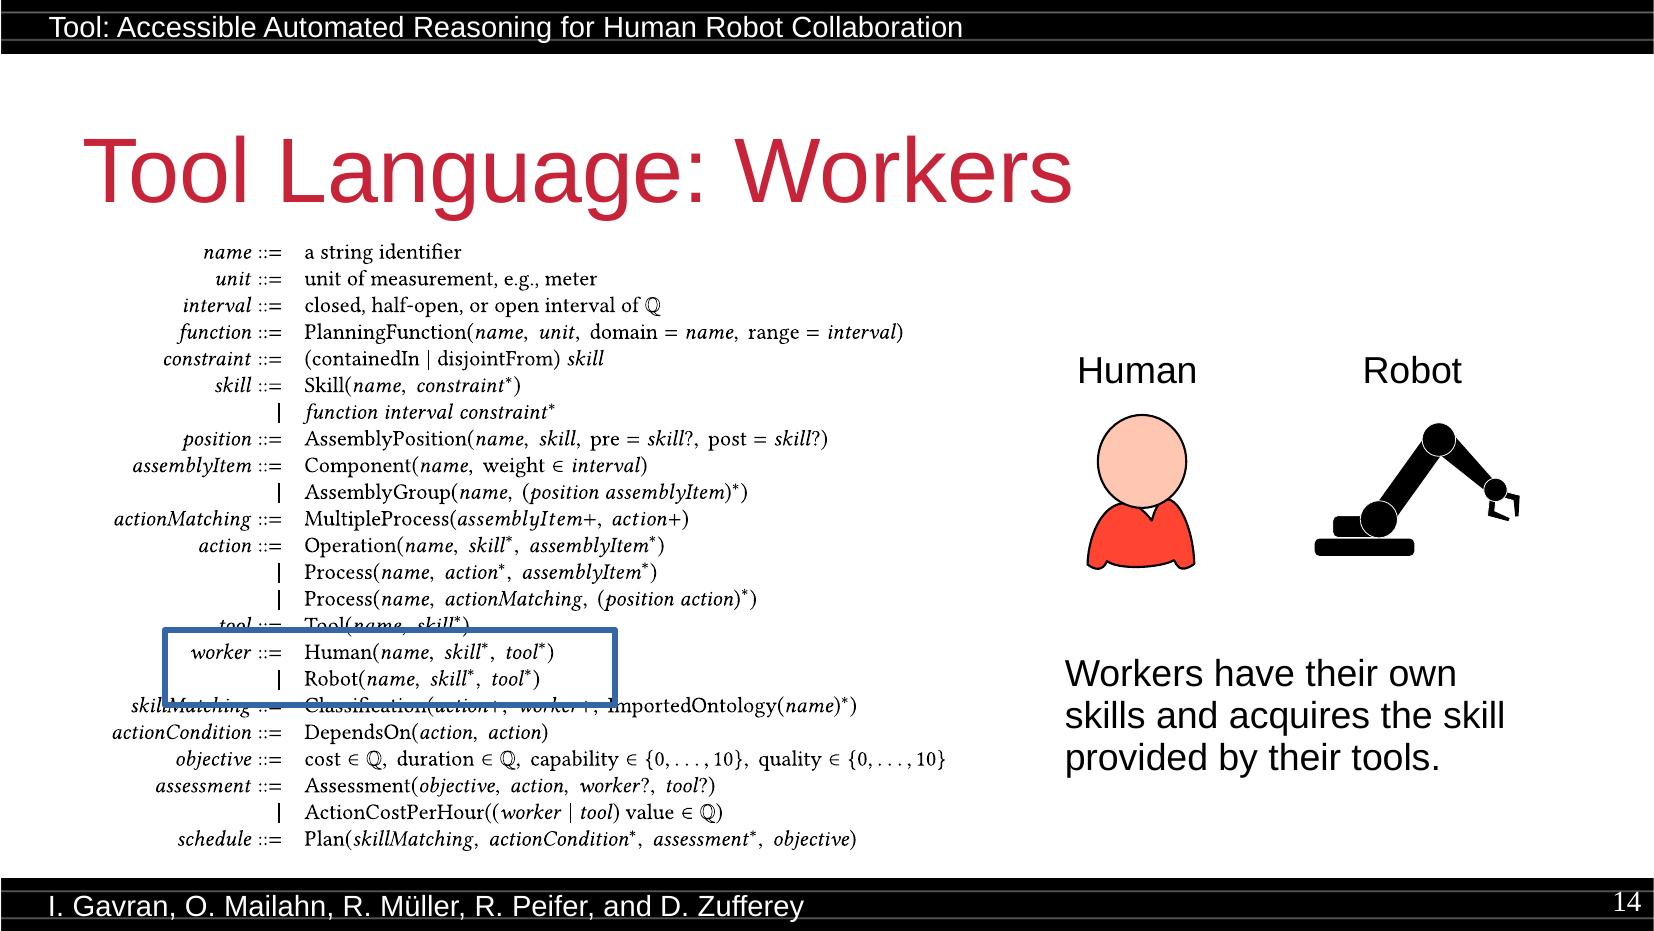

Tool: Accessible Automated Reasoning for Human Robot Collaboration
# Tool Language: Workers
Human
Robot
Workers have their own skills and acquires the skill provided by their tools.
I. Gavran, O. Mailahn, R. Müller, R. Peifer, and D. Zufferey